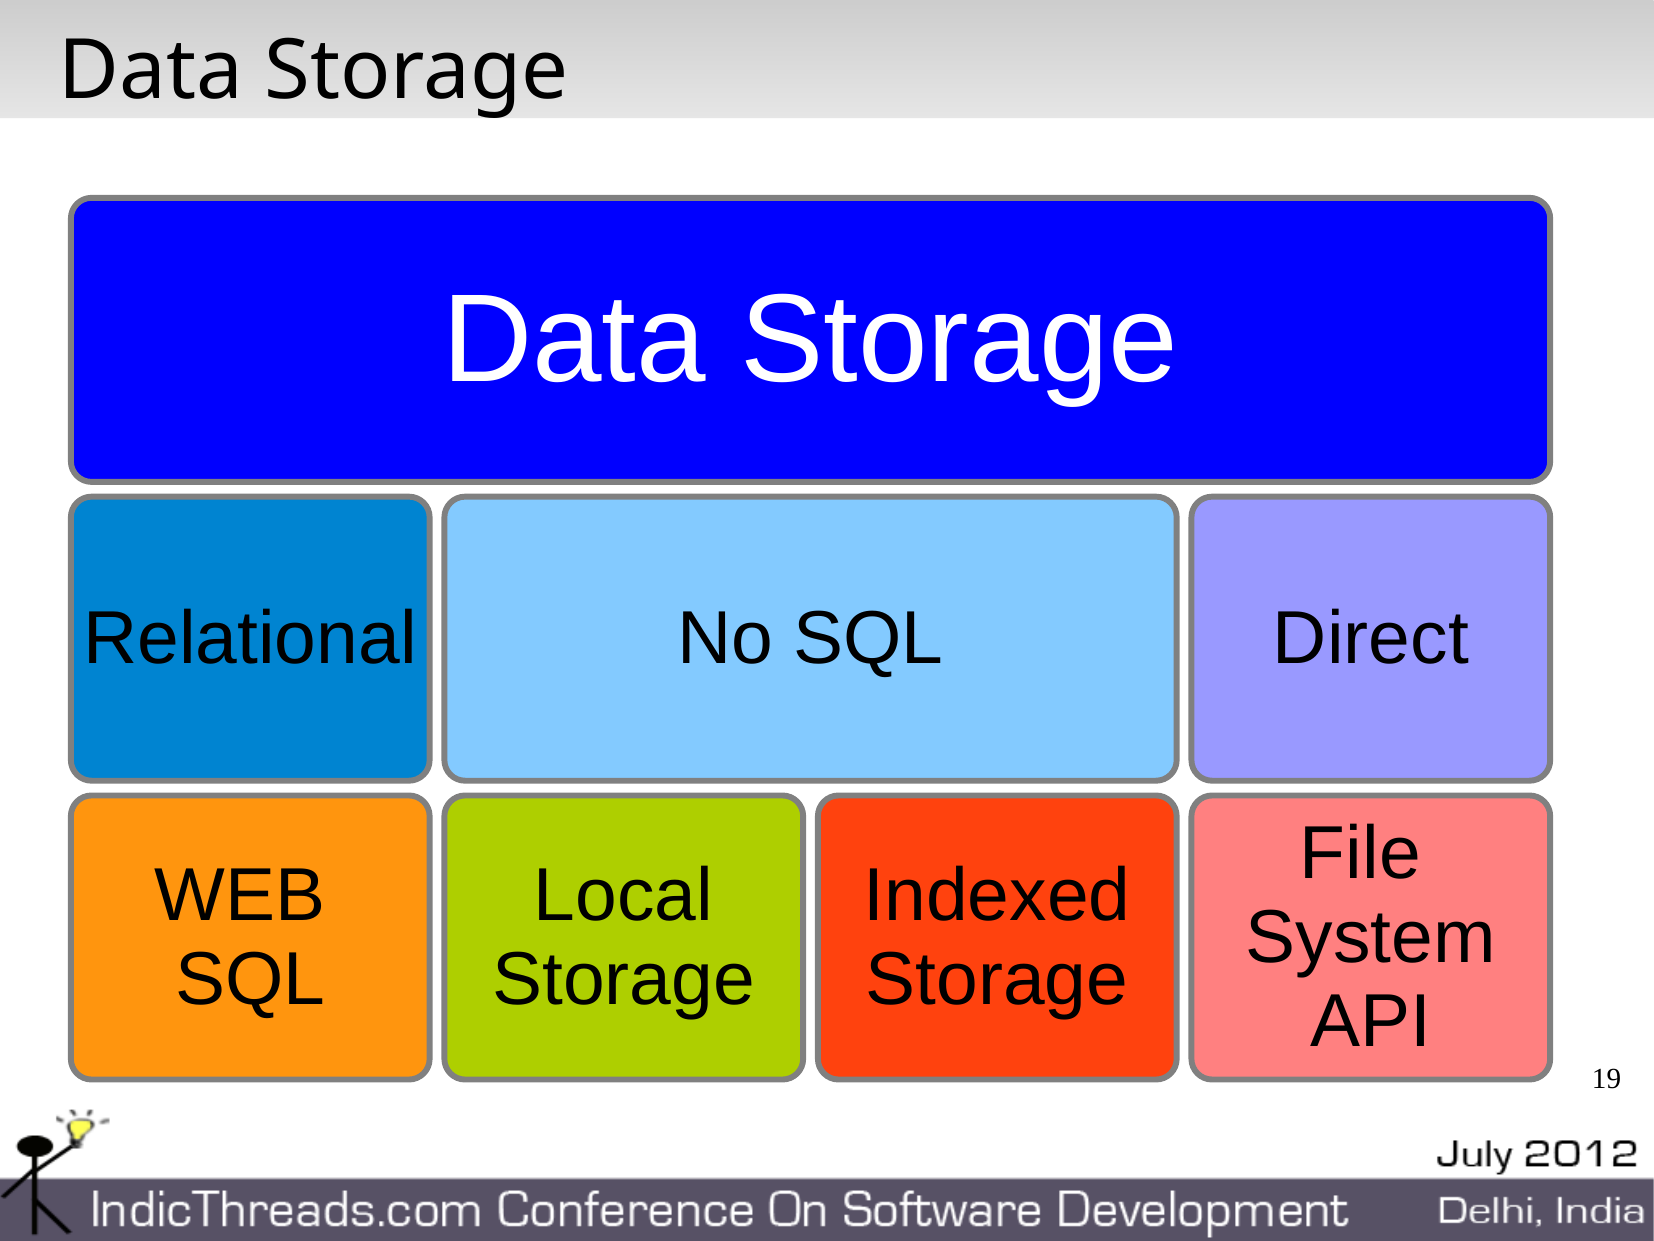

# Data Storage
Data Storage
Relational
No SQL
Direct
WEB
SQL
Local
Storage
Indexed
Storage
File
System
API
19